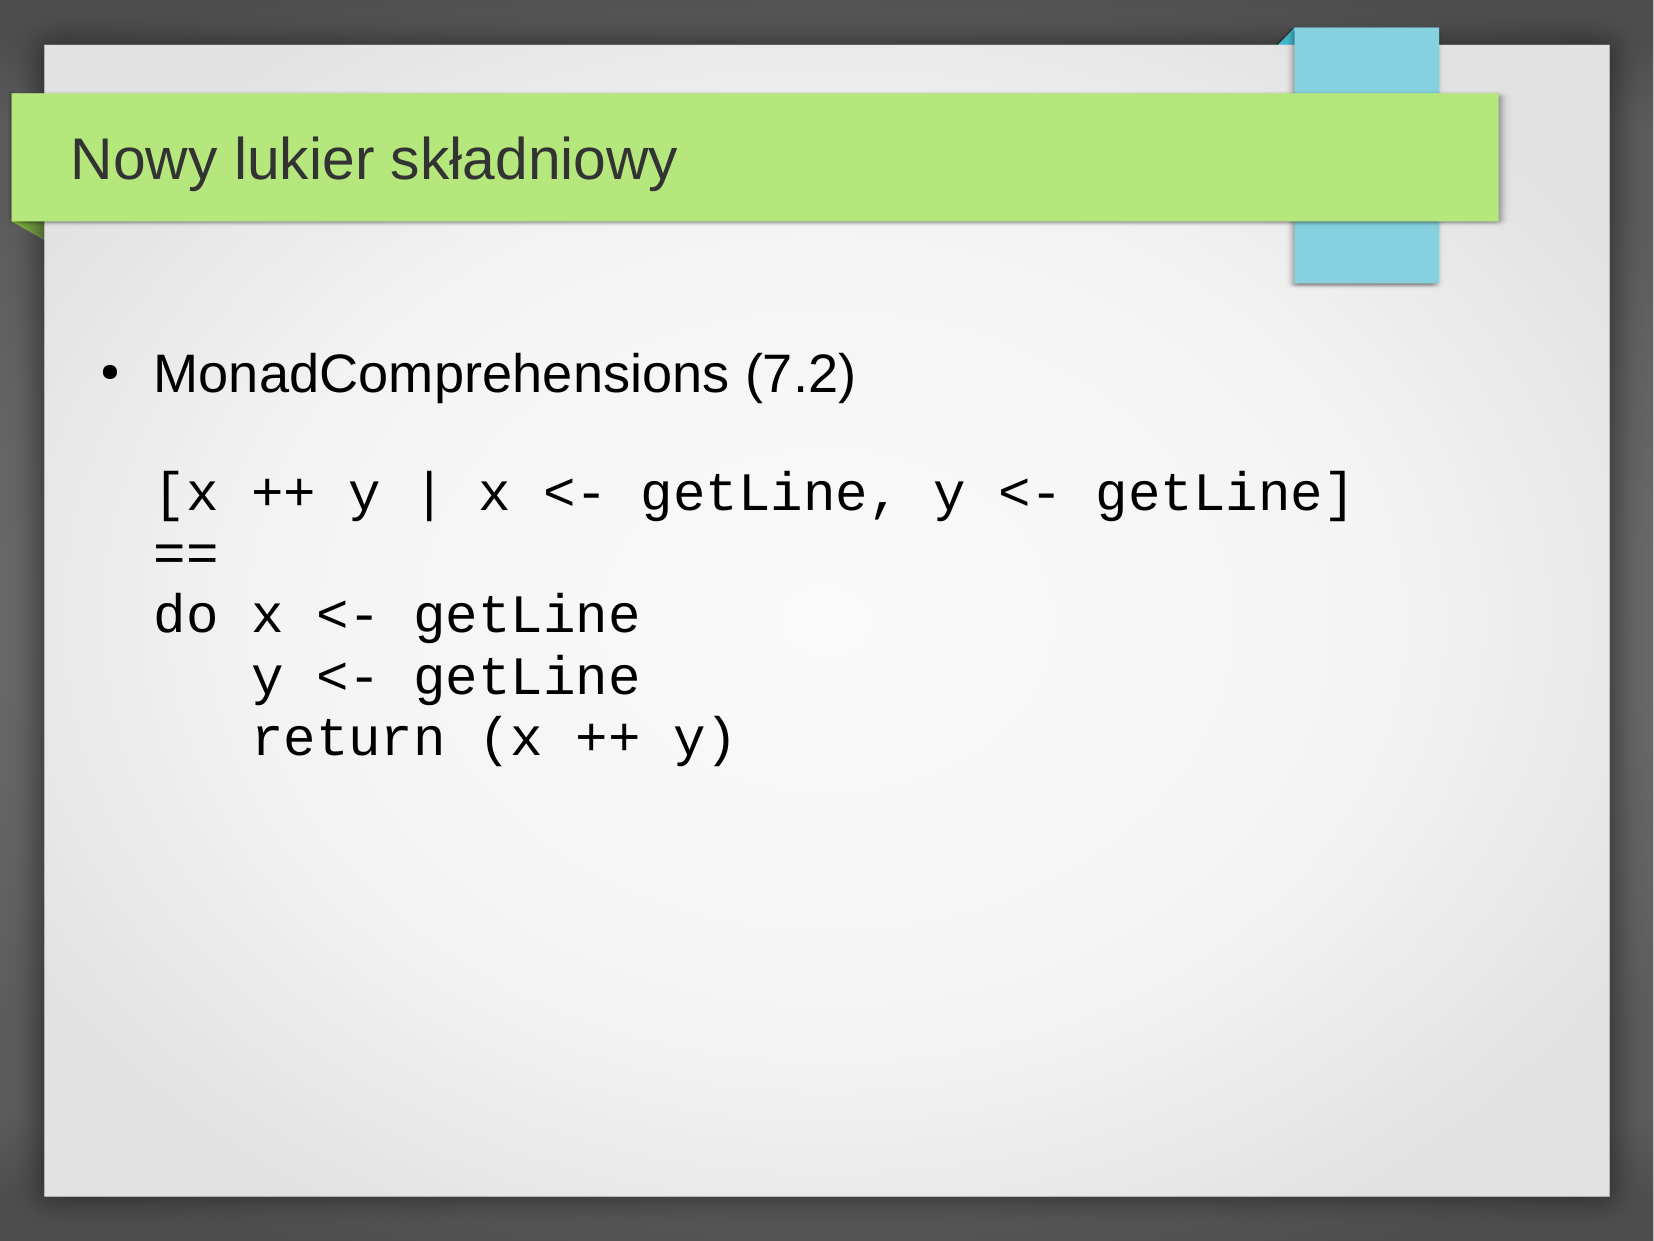

# Nowy lukier składniowy
MonadComprehensions (7.2)
[x ++ y | x <- getLine, y <- getLine]
==
do x <- getLine
 y <- getLine
 return (x ++ y)